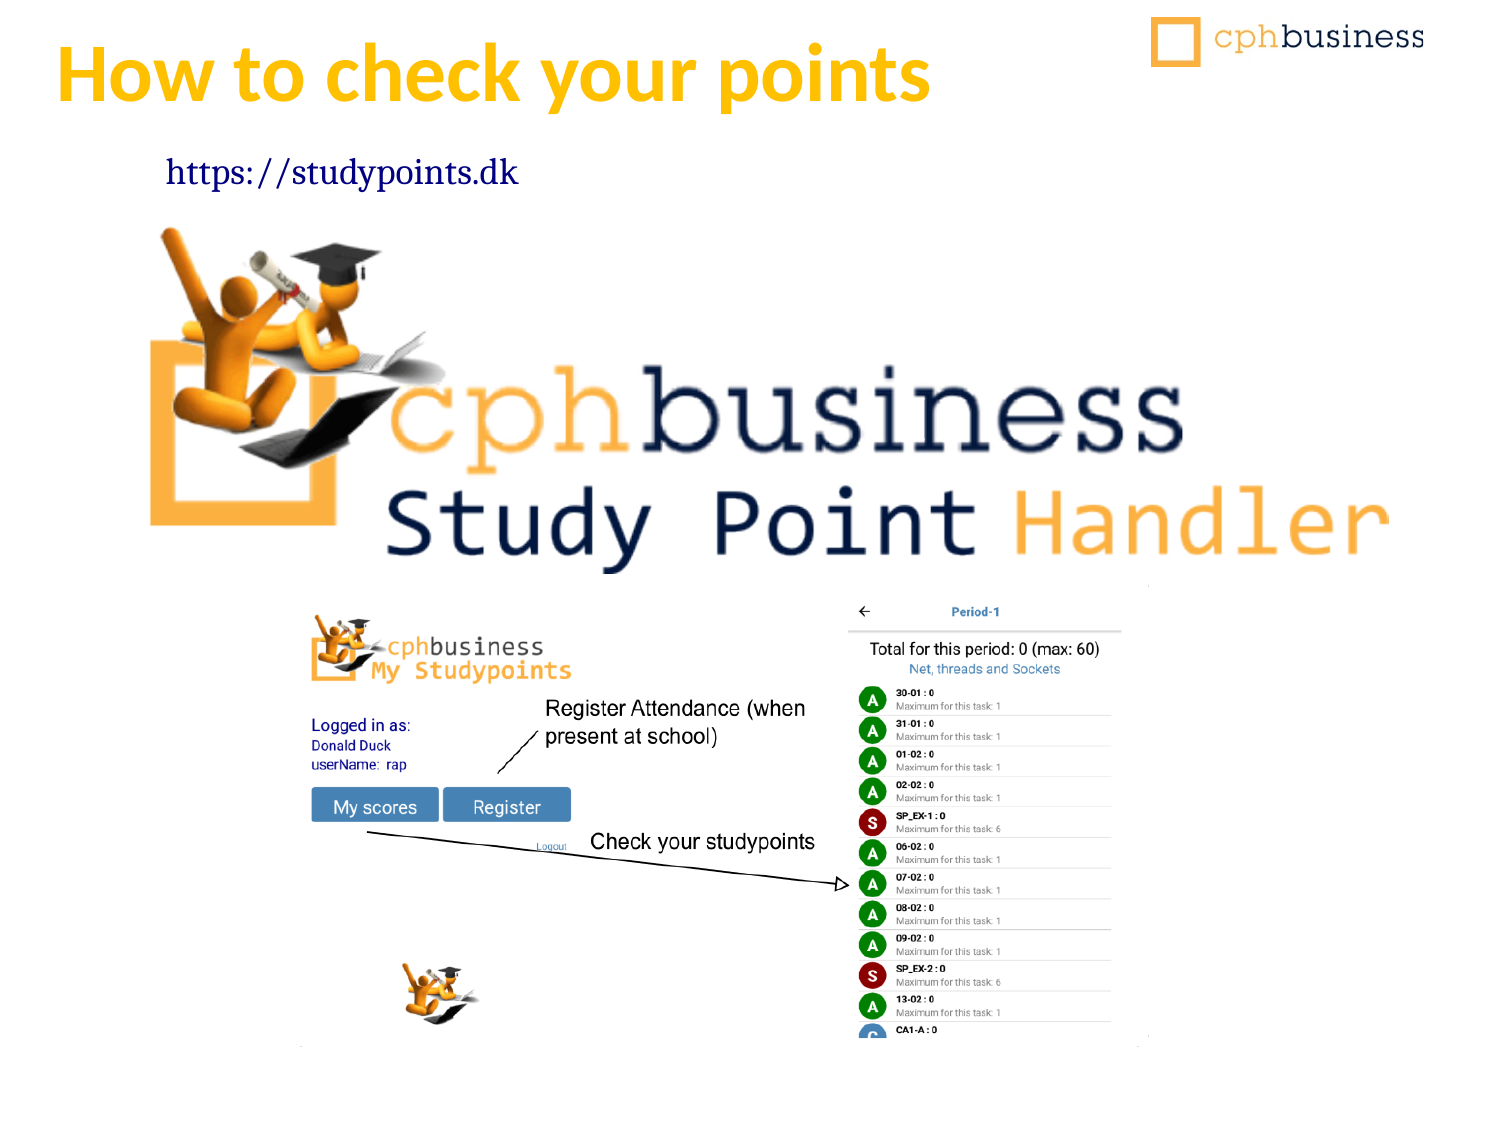

# How to check your points
https://studypoints.dk